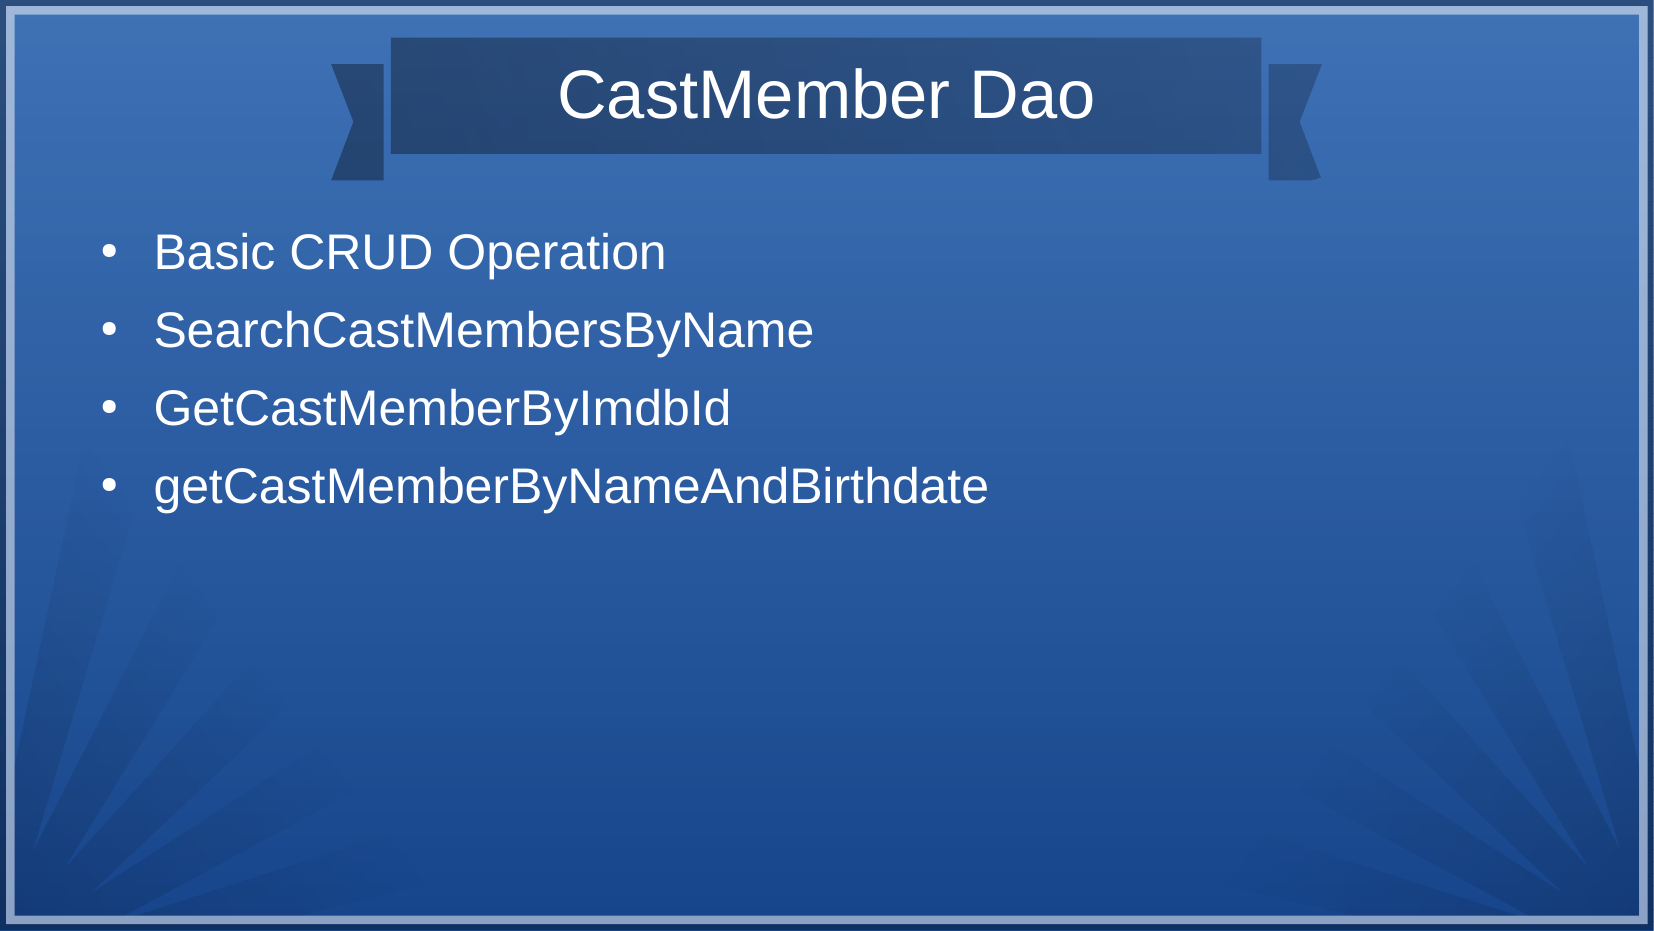

# CastMember Dao
Basic CRUD Operation
SearchCastMembersByName
GetCastMemberByImdbId
getCastMemberByNameAndBirthdate